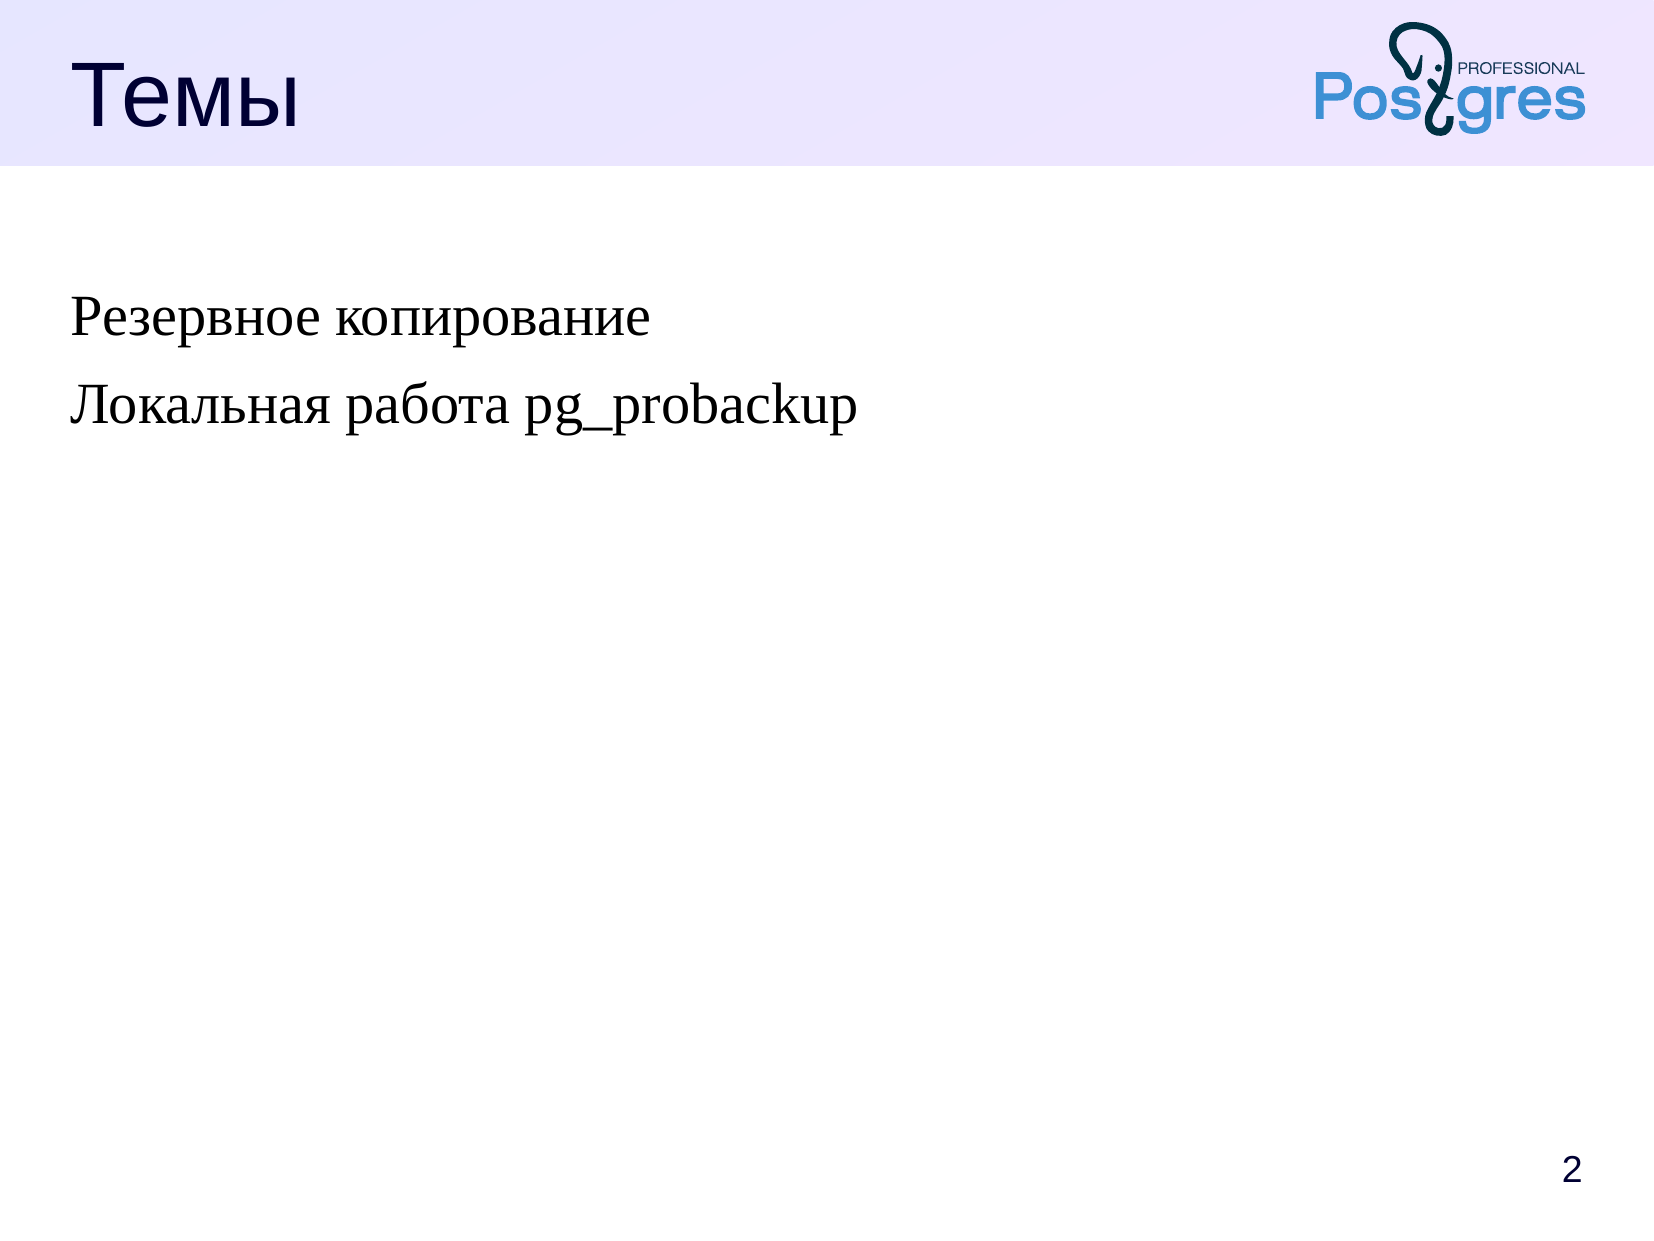

# Темы
Резервное копирование
Локальная работа pg_probackup